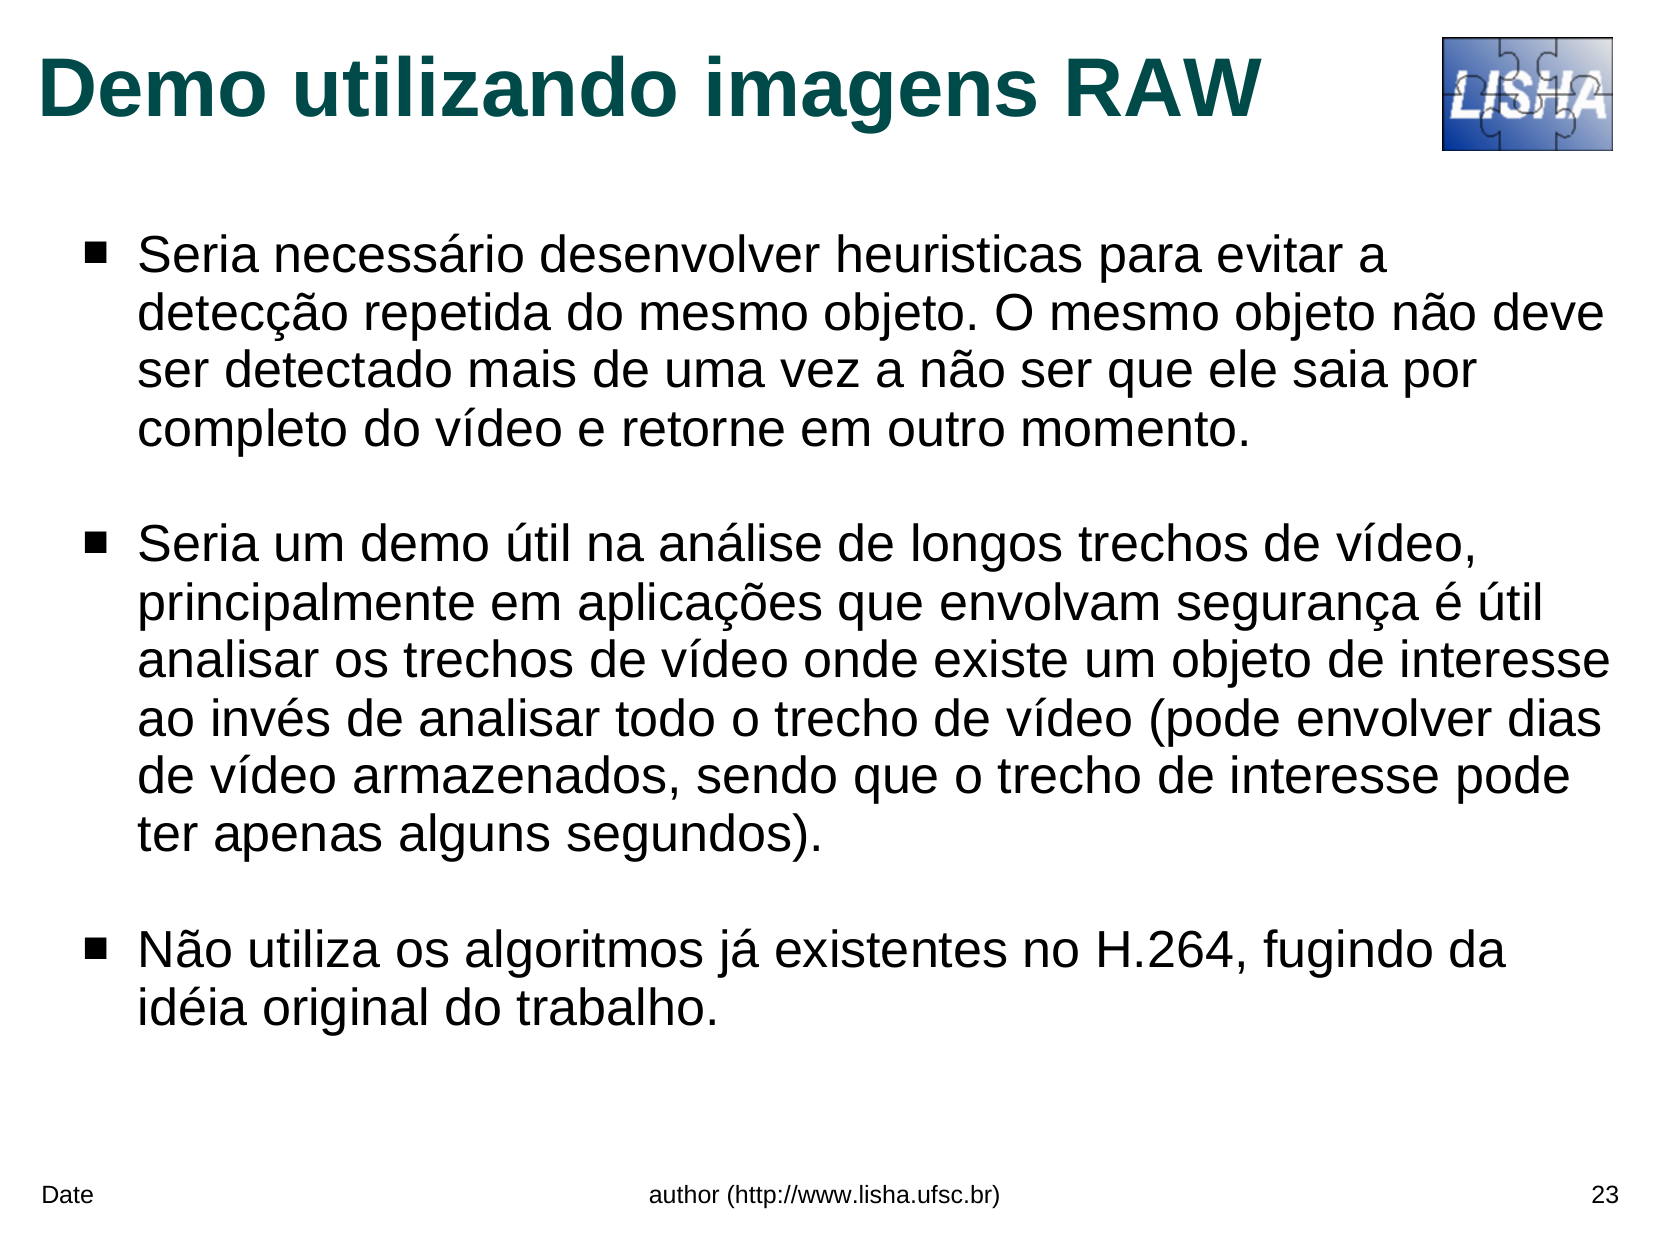

# Demo utilizando imagens RAW
Seria necessário desenvolver heuristicas para evitar a detecção repetida do mesmo objeto. O mesmo objeto não deve ser detectado mais de uma vez a não ser que ele saia por completo do vídeo e retorne em outro momento.
Seria um demo útil na análise de longos trechos de vídeo, principalmente em aplicações que envolvam segurança é útil analisar os trechos de vídeo onde existe um objeto de interesse ao invés de analisar todo o trecho de vídeo (pode envolver dias de vídeo armazenados, sendo que o trecho de interesse pode ter apenas alguns segundos).
Não utiliza os algoritmos já existentes no H.264, fugindo da idéia original do trabalho.